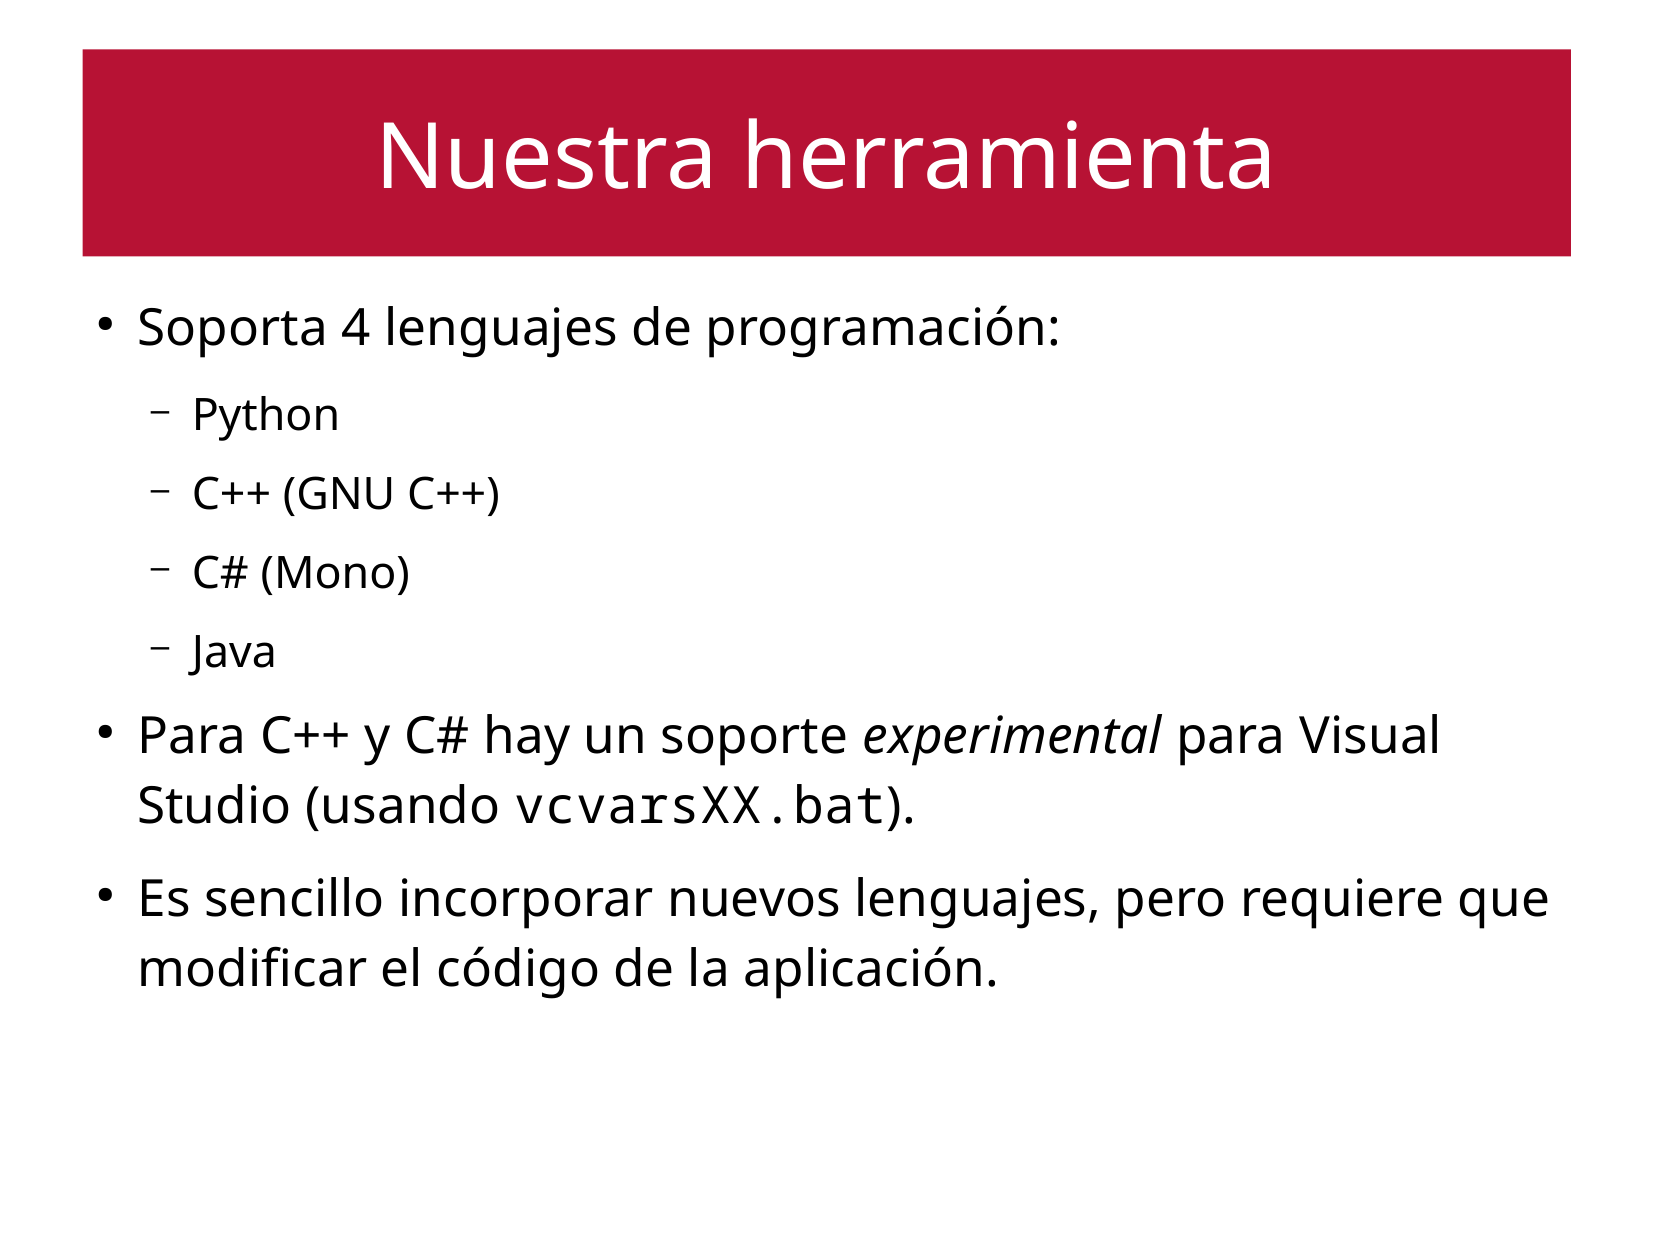

# Nuestra herramienta
Soporta 4 lenguajes de programación:
Python
C++ (GNU C++)
C# (Mono)
Java
Para C++ y C# hay un soporte experimental para Visual Studio (usando vcvarsXX.bat).
Es sencillo incorporar nuevos lenguajes, pero requiere que modificar el código de la aplicación.